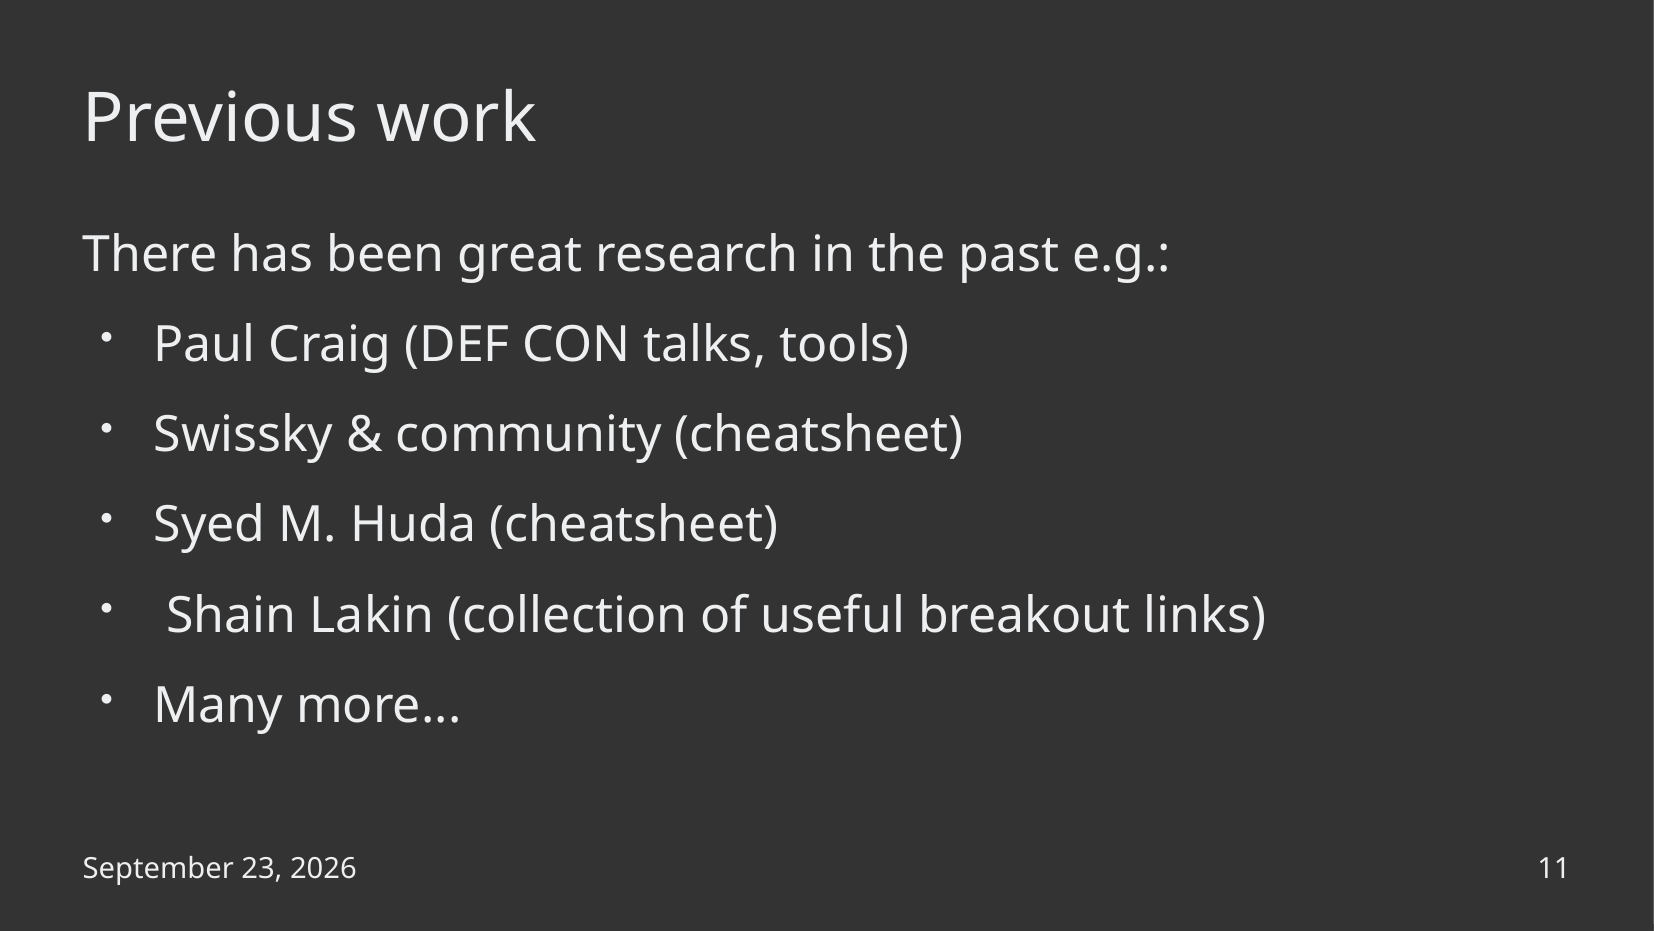

# Previous work
There has been great research in the past e.g.:
Paul Craig (DEF CON talks, tools)
Swissky & community (cheatsheet)
Syed M. Huda (cheatsheet)
 Shain Lakin (collection of useful breakout links)
Many more...
11